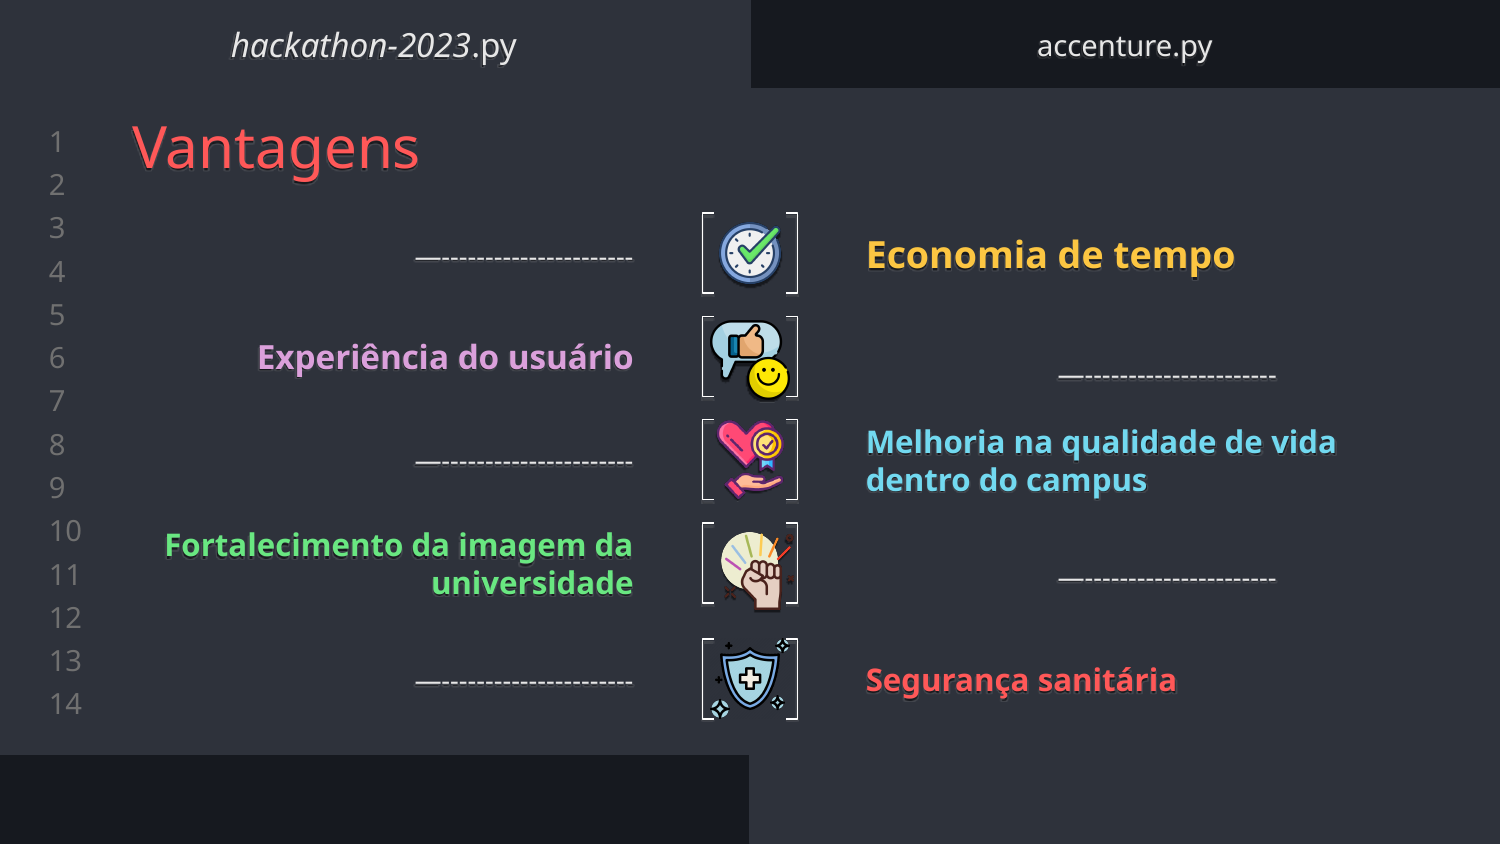

hackathon-2023.py
accenture.py
# Vantagens
Economia de tempo
—----------------------
Experiência do usuário
—----------------------
—----------------------
Melhoria na qualidade de vida dentro do campus
Fortalecimento da imagem da universidade
—----------------------
—----------------------
Segurança sanitária